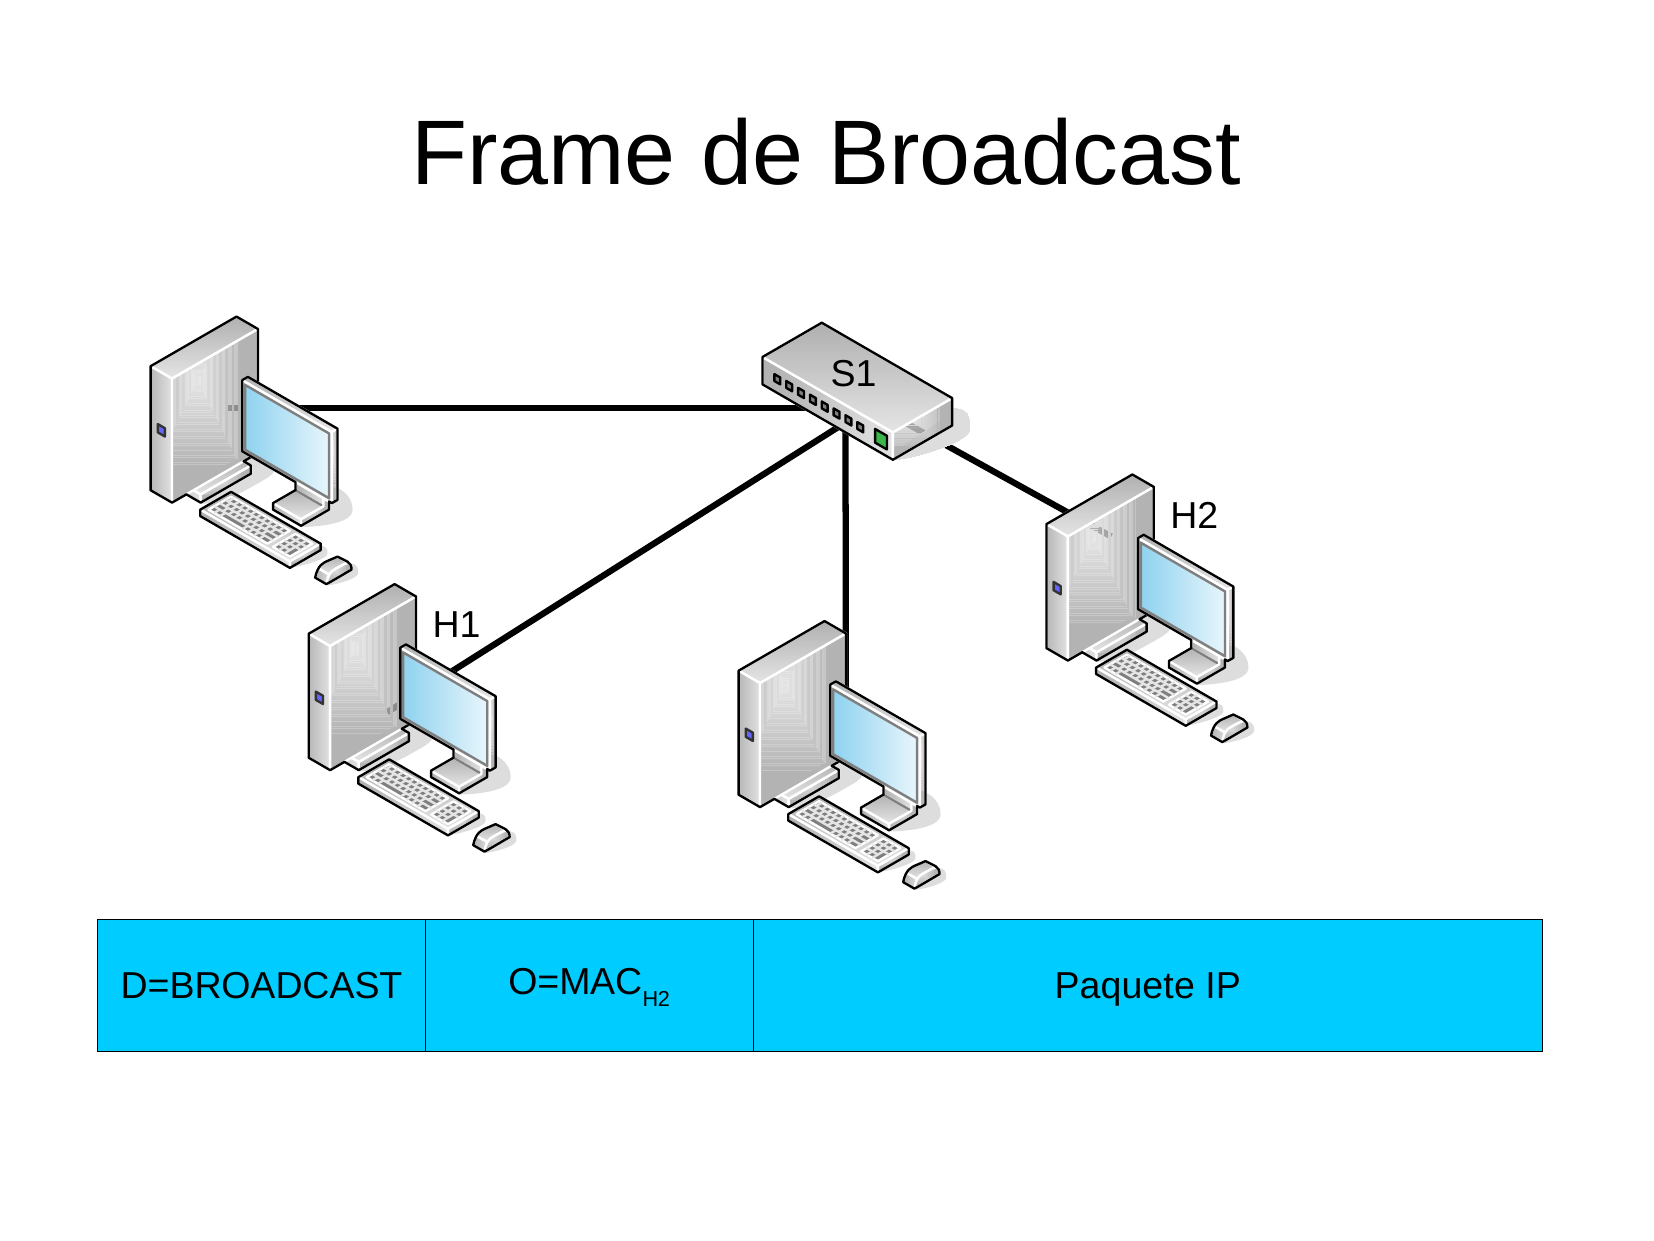

# Frame de Broadcast
S1
H2
H1
D=BROADCAST
O=MACH2
Paquete IP